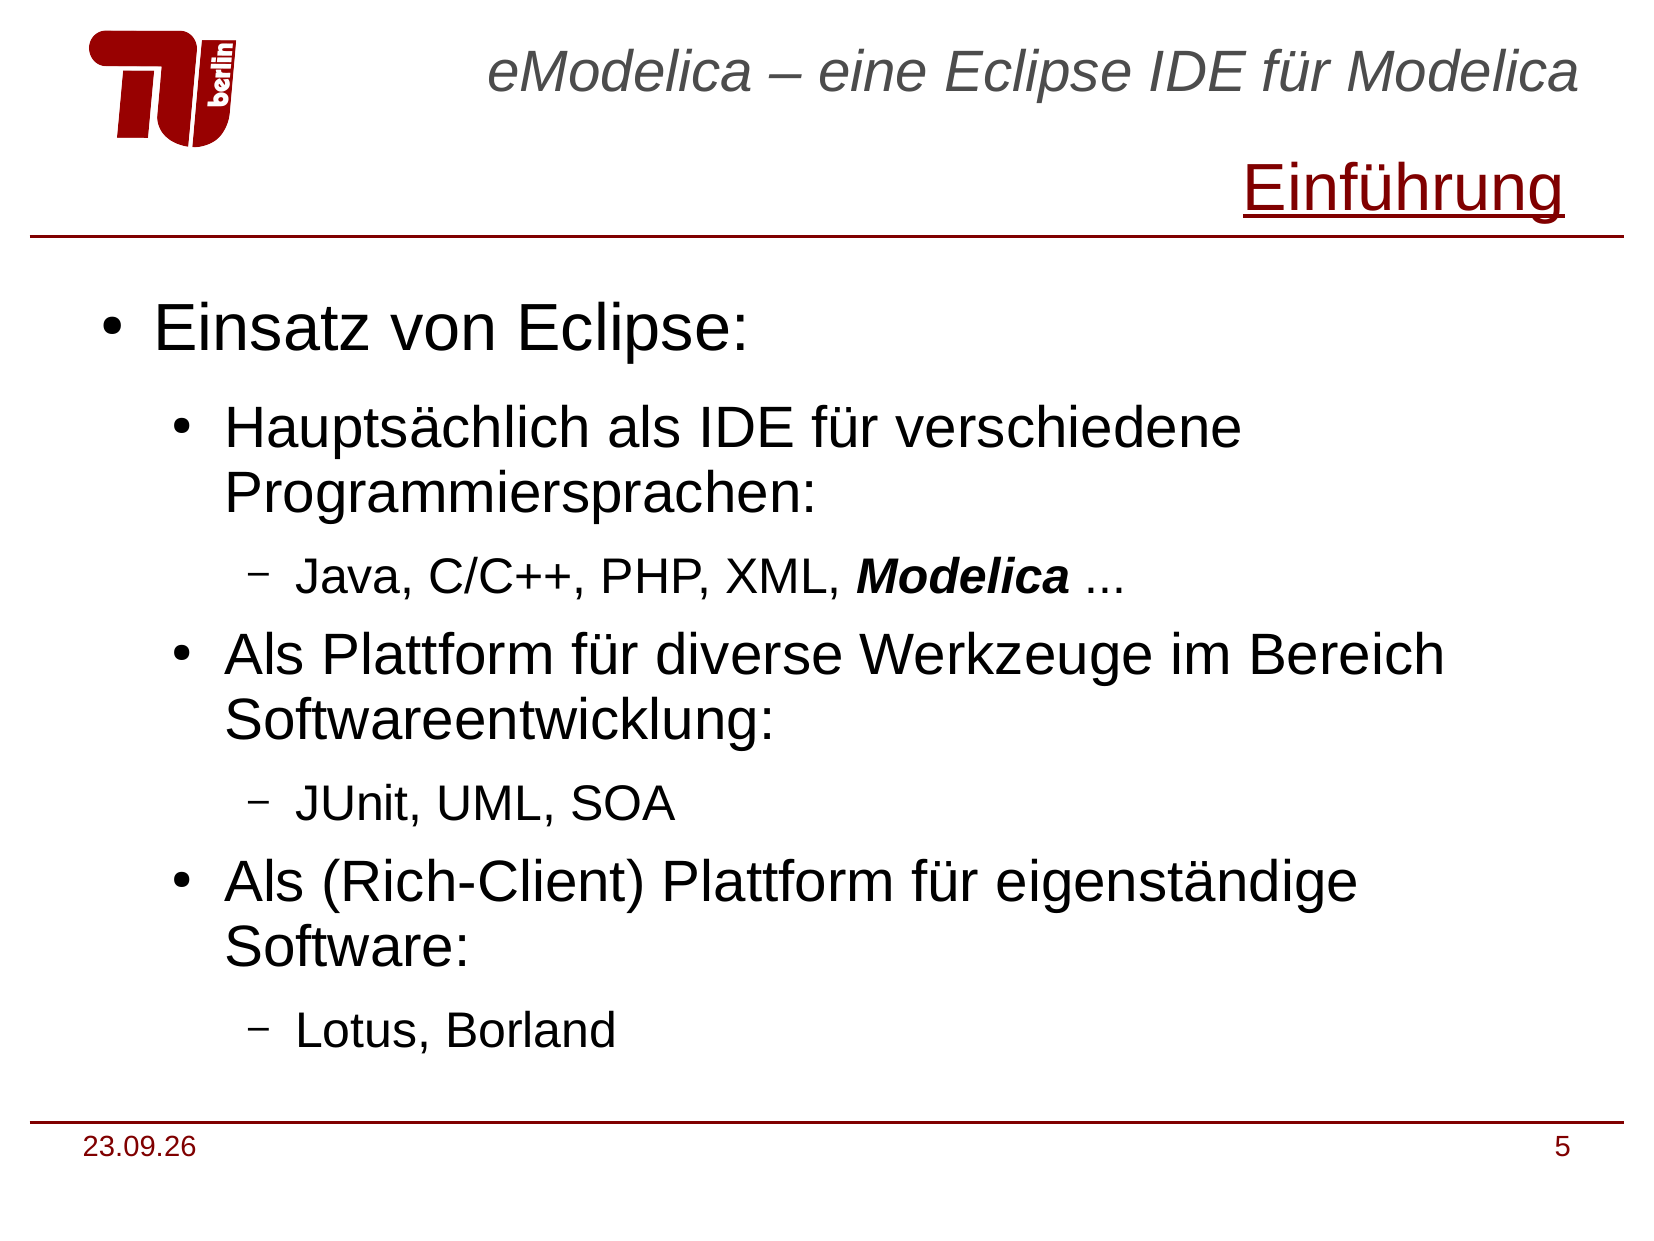

# Einführung
Einsatz von Eclipse:
Hauptsächlich als IDE für verschiedene Programmiersprachen:
Java, C/C++, PHP, XML, Modelica ...
Als Plattform für diverse Werkzeuge im Bereich Softwareentwicklung:
JUnit, UML, SOA
Als (Rich-Client) Plattform für eigenständige Software:
Lotus, Borland
Christoph Höger
5